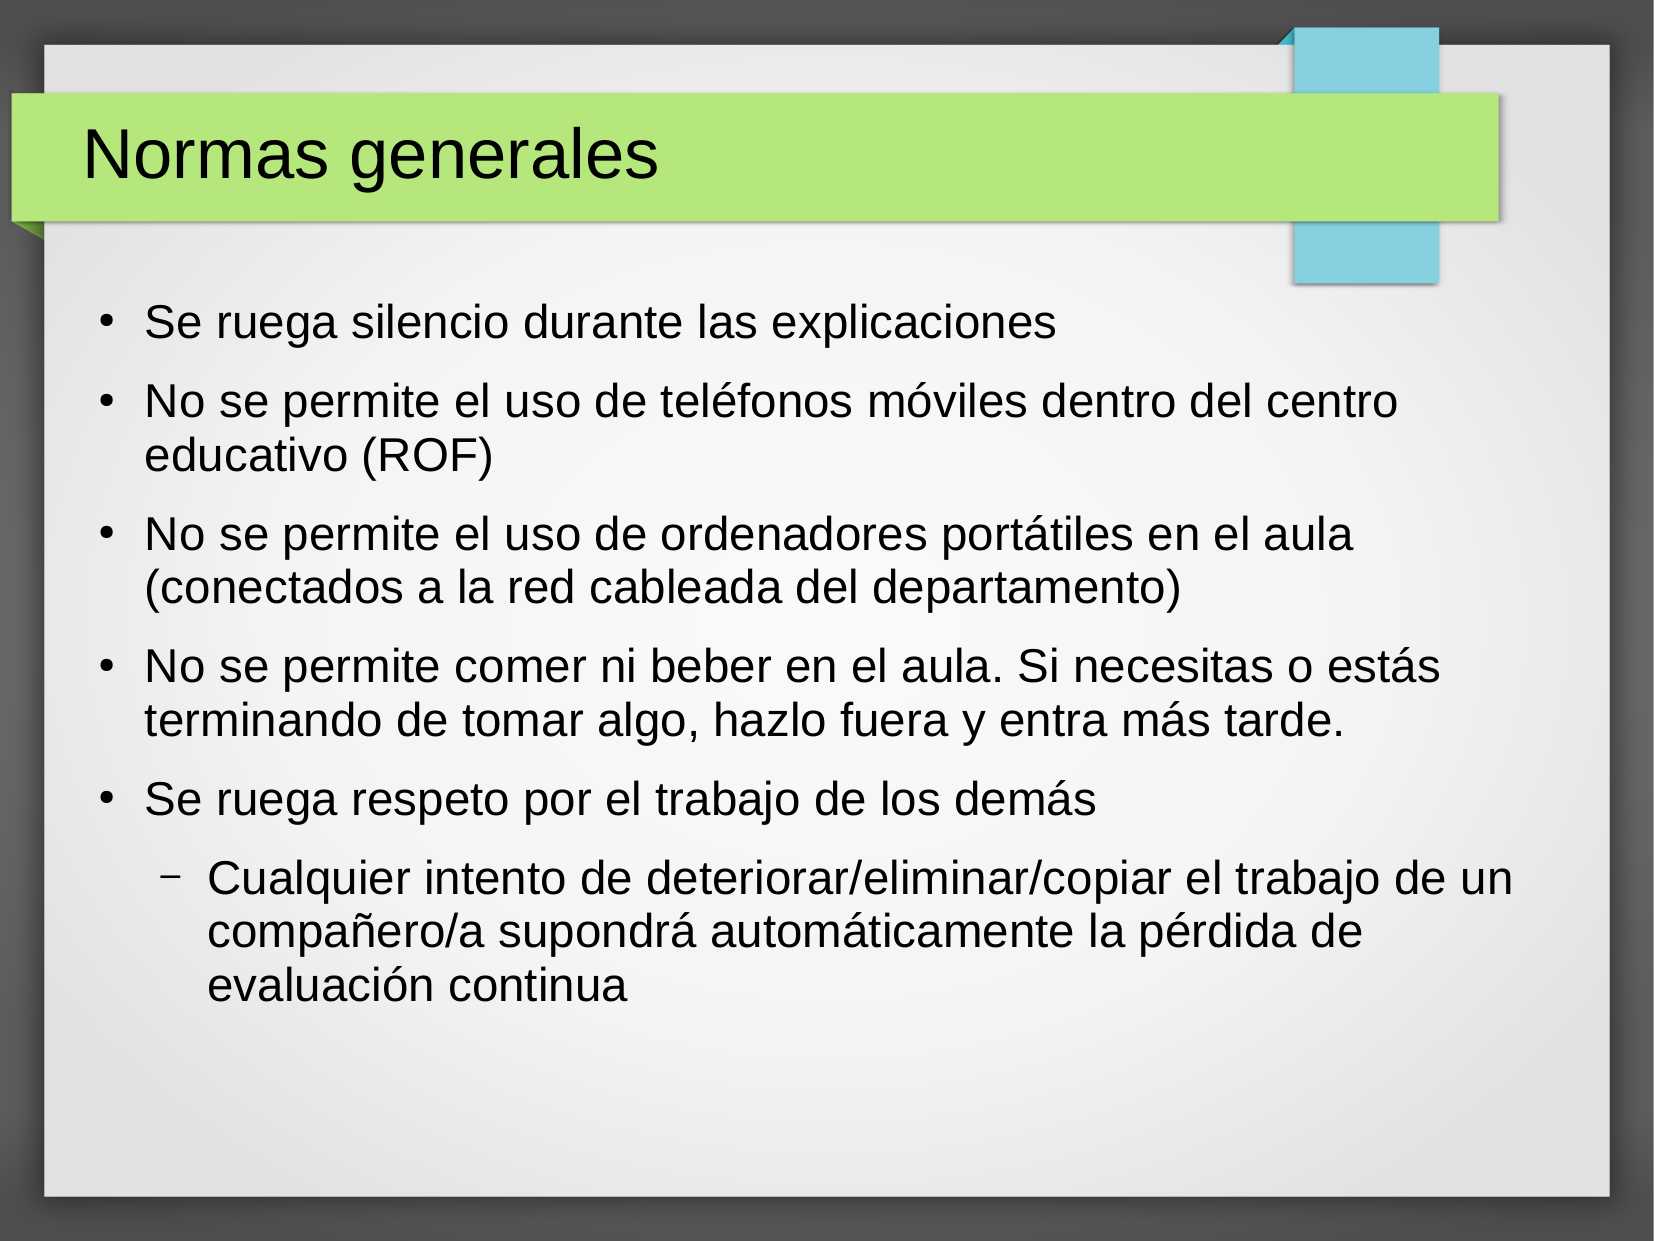

# Normas generales
Se ruega silencio durante las explicaciones
No se permite el uso de teléfonos móviles dentro del centro educativo (ROF)
No se permite el uso de ordenadores portátiles en el aula (conectados a la red cableada del departamento)
No se permite comer ni beber en el aula. Si necesitas o estás terminando de tomar algo, hazlo fuera y entra más tarde.
Se ruega respeto por el trabajo de los demás
Cualquier intento de deteriorar/eliminar/copiar el trabajo de un compañero/a supondrá automáticamente la pérdida de evaluación continua